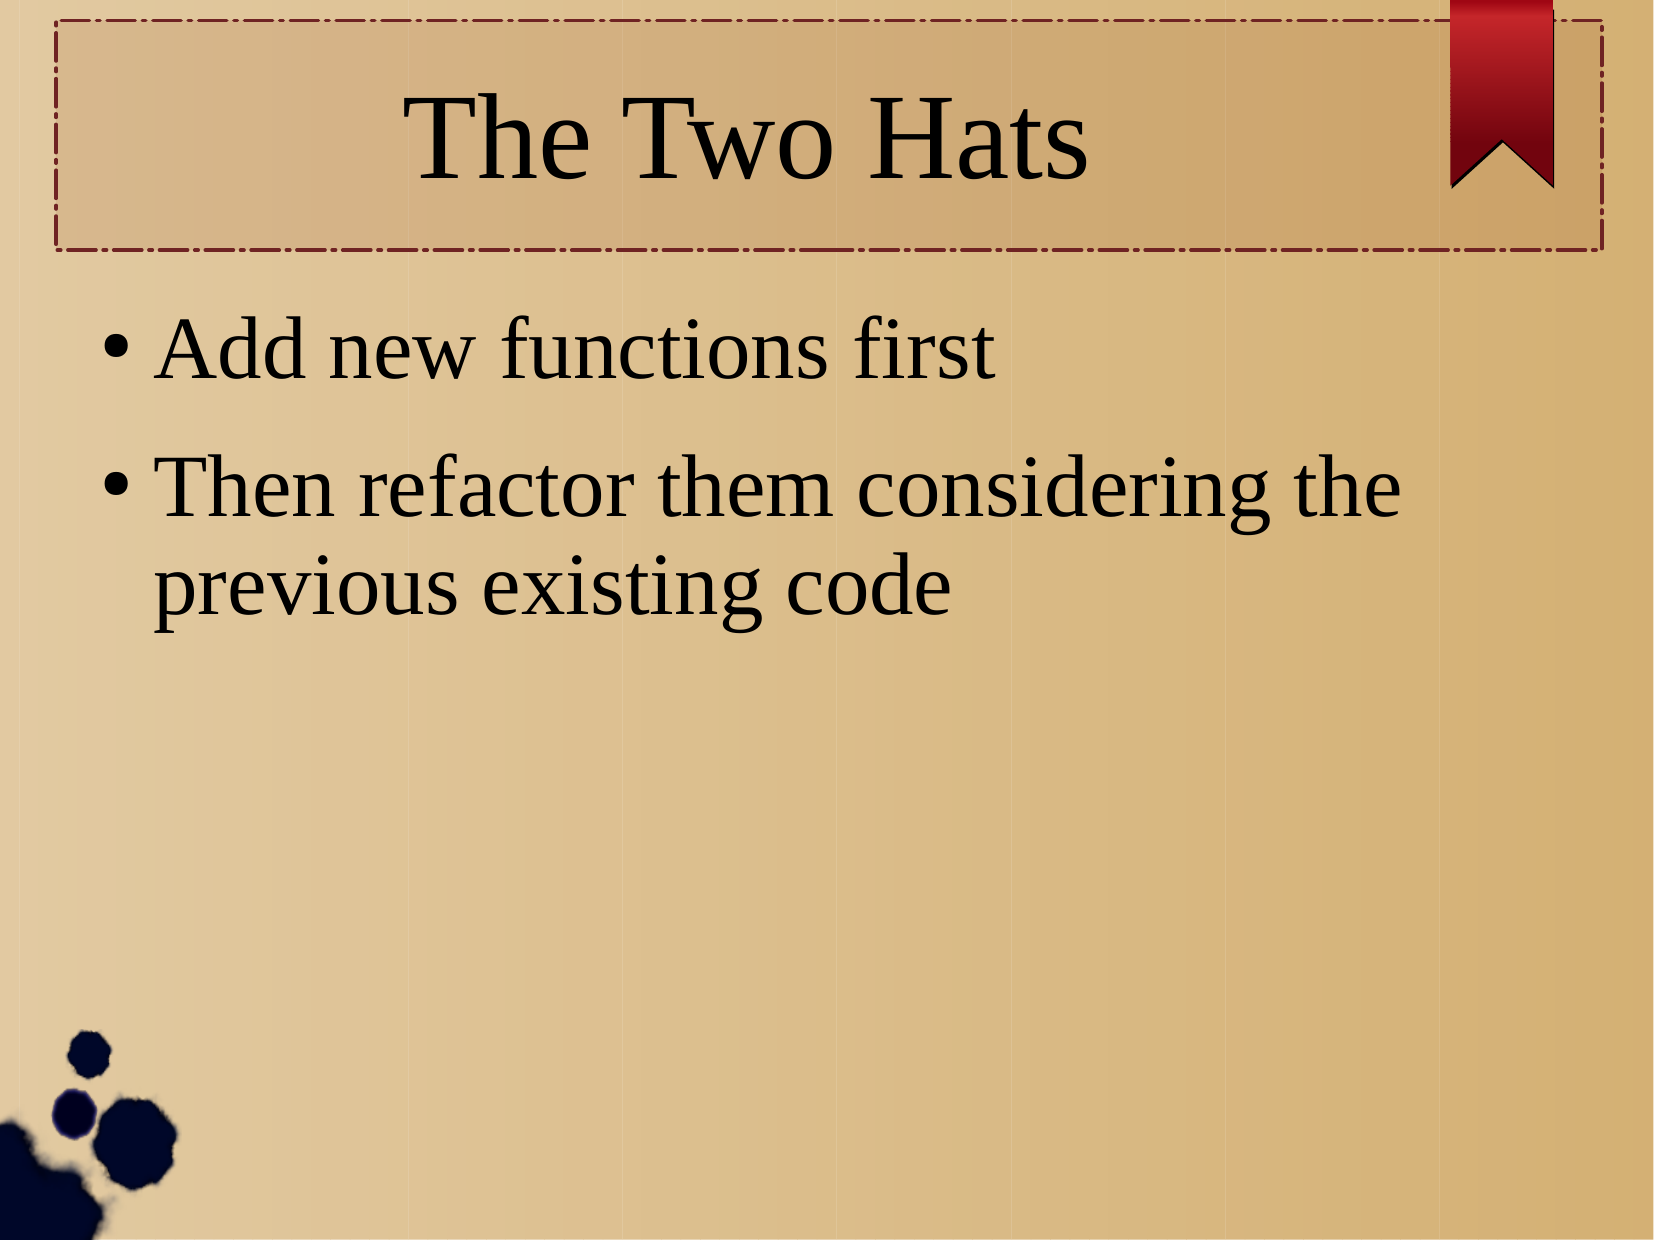

# The Two Hats
Add new functions first
Then refactor them considering the previous existing code